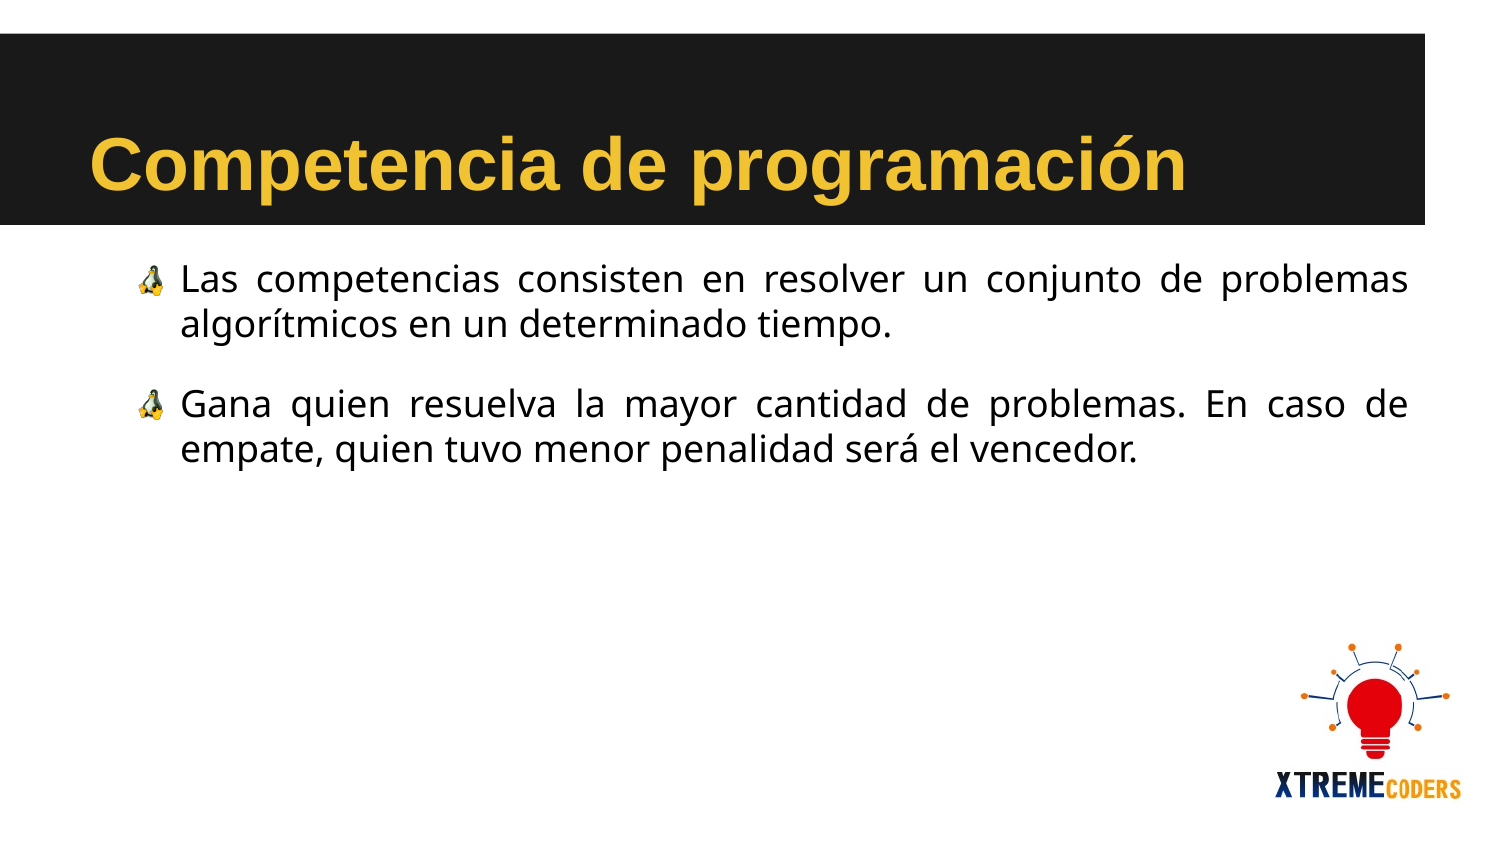

Competencia de programación
Las competencias consisten en resolver un conjunto de problemas algorítmicos en un determinado tiempo.
Gana quien resuelva la mayor cantidad de problemas. En caso de empate, quien tuvo menor penalidad será el vencedor.